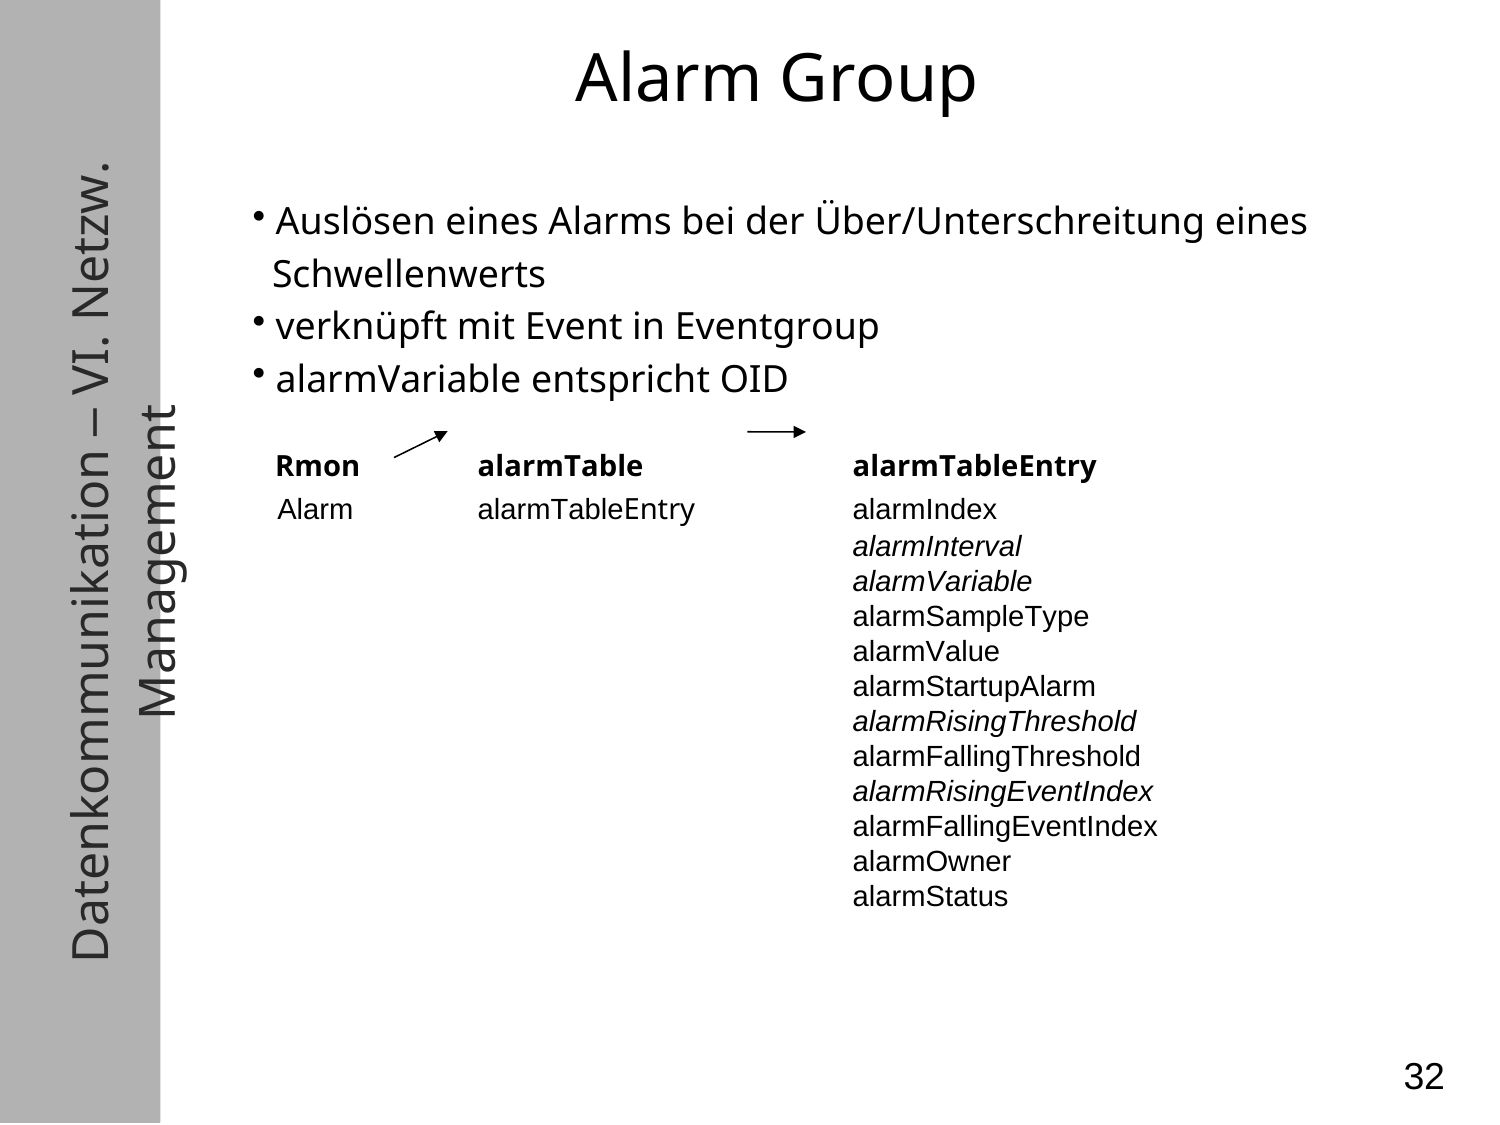

Alarm Group
 Auslösen eines Alarms bei der Über/Unterschreitung eines
 Schwellenwerts
 verknüpft mit Event in Eventgroup
 alarmVariable entspricht OID
 Rmon		alarmTable			alarmTableEntry
 Alarm		alarmTableEntry			alarmIndex
								alarmInterval
								alarmVariable
								alarmSampleType
								alarmValue
								alarmStartupAlarm
								alarmRisingThreshold
								alarmFallingThreshold
								alarmRisingEventIndex
								alarmFallingEventIndex
								alarmOwner
								alarmStatus
Datenkommunikation – VI. Netzw. Management